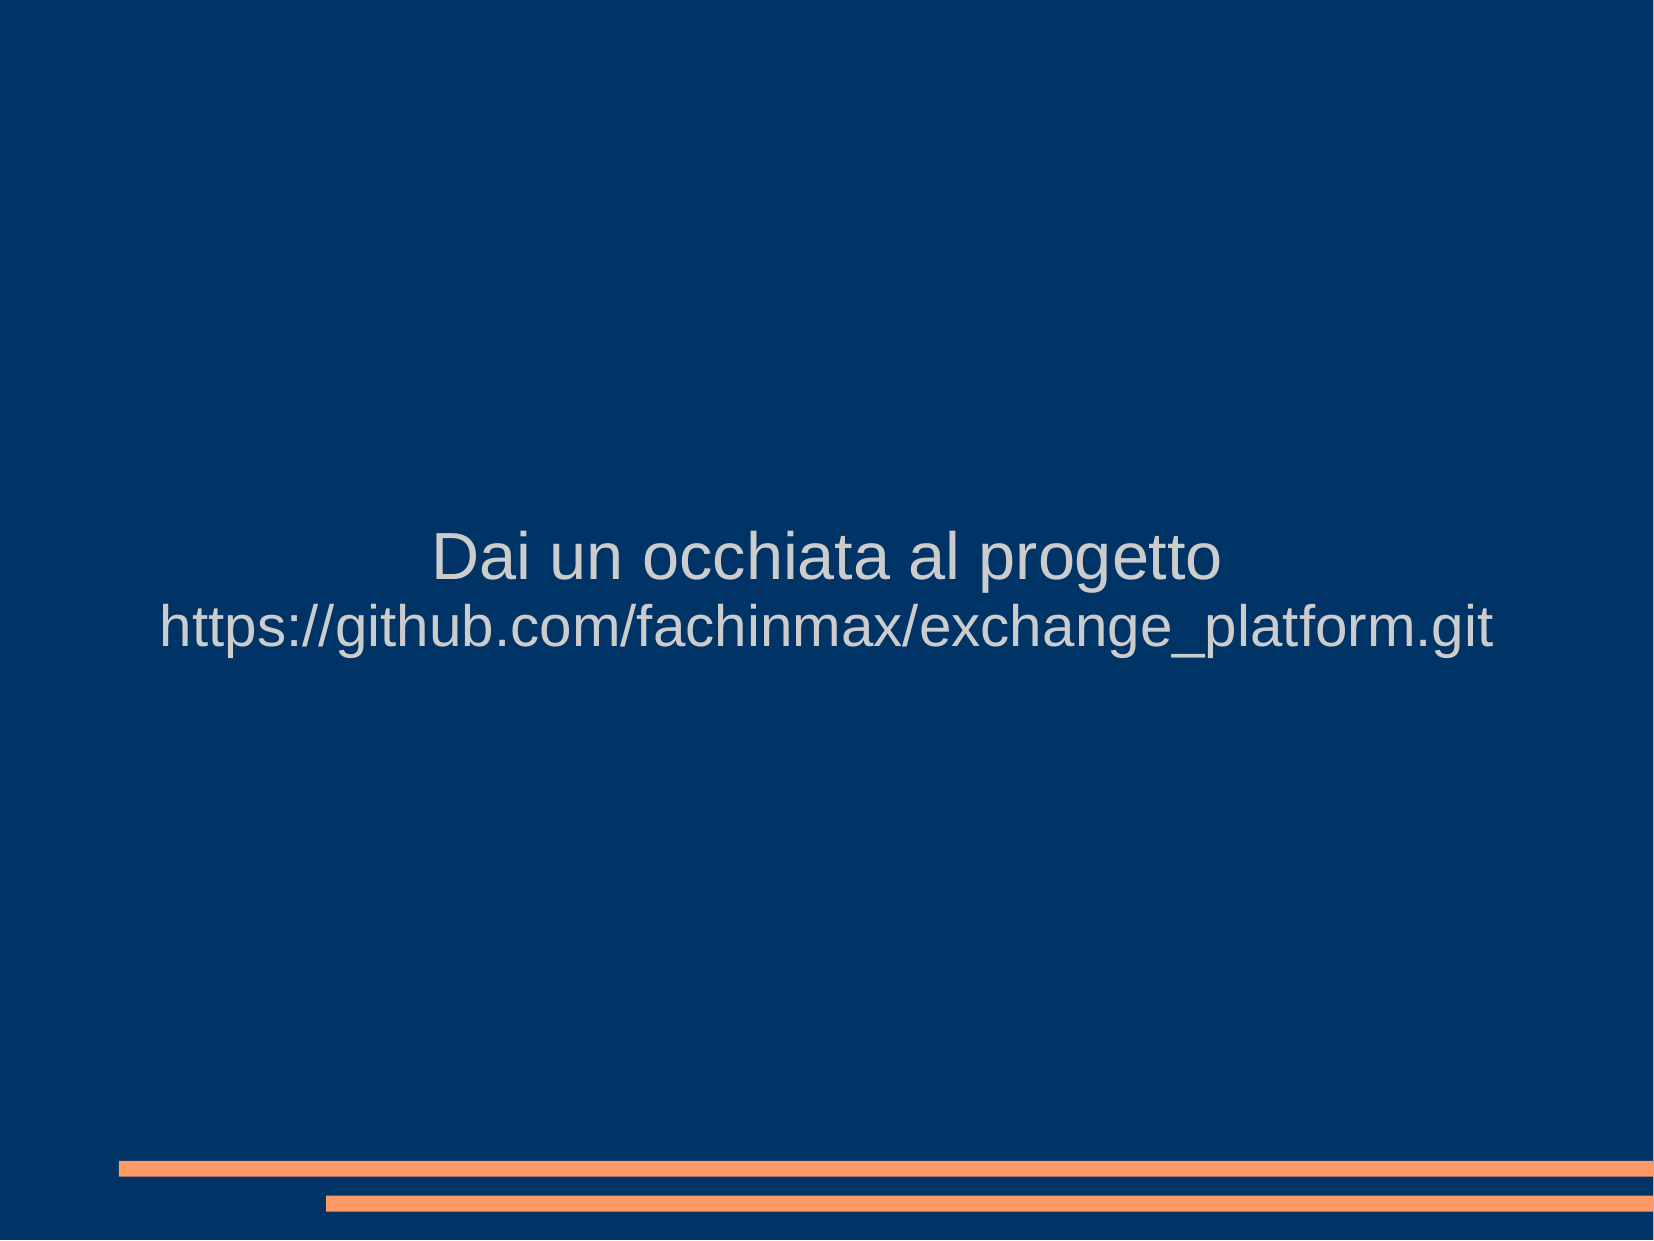

# Dai un occhiata al progetto
https://github.com/fachinmax/exchange_platform.git